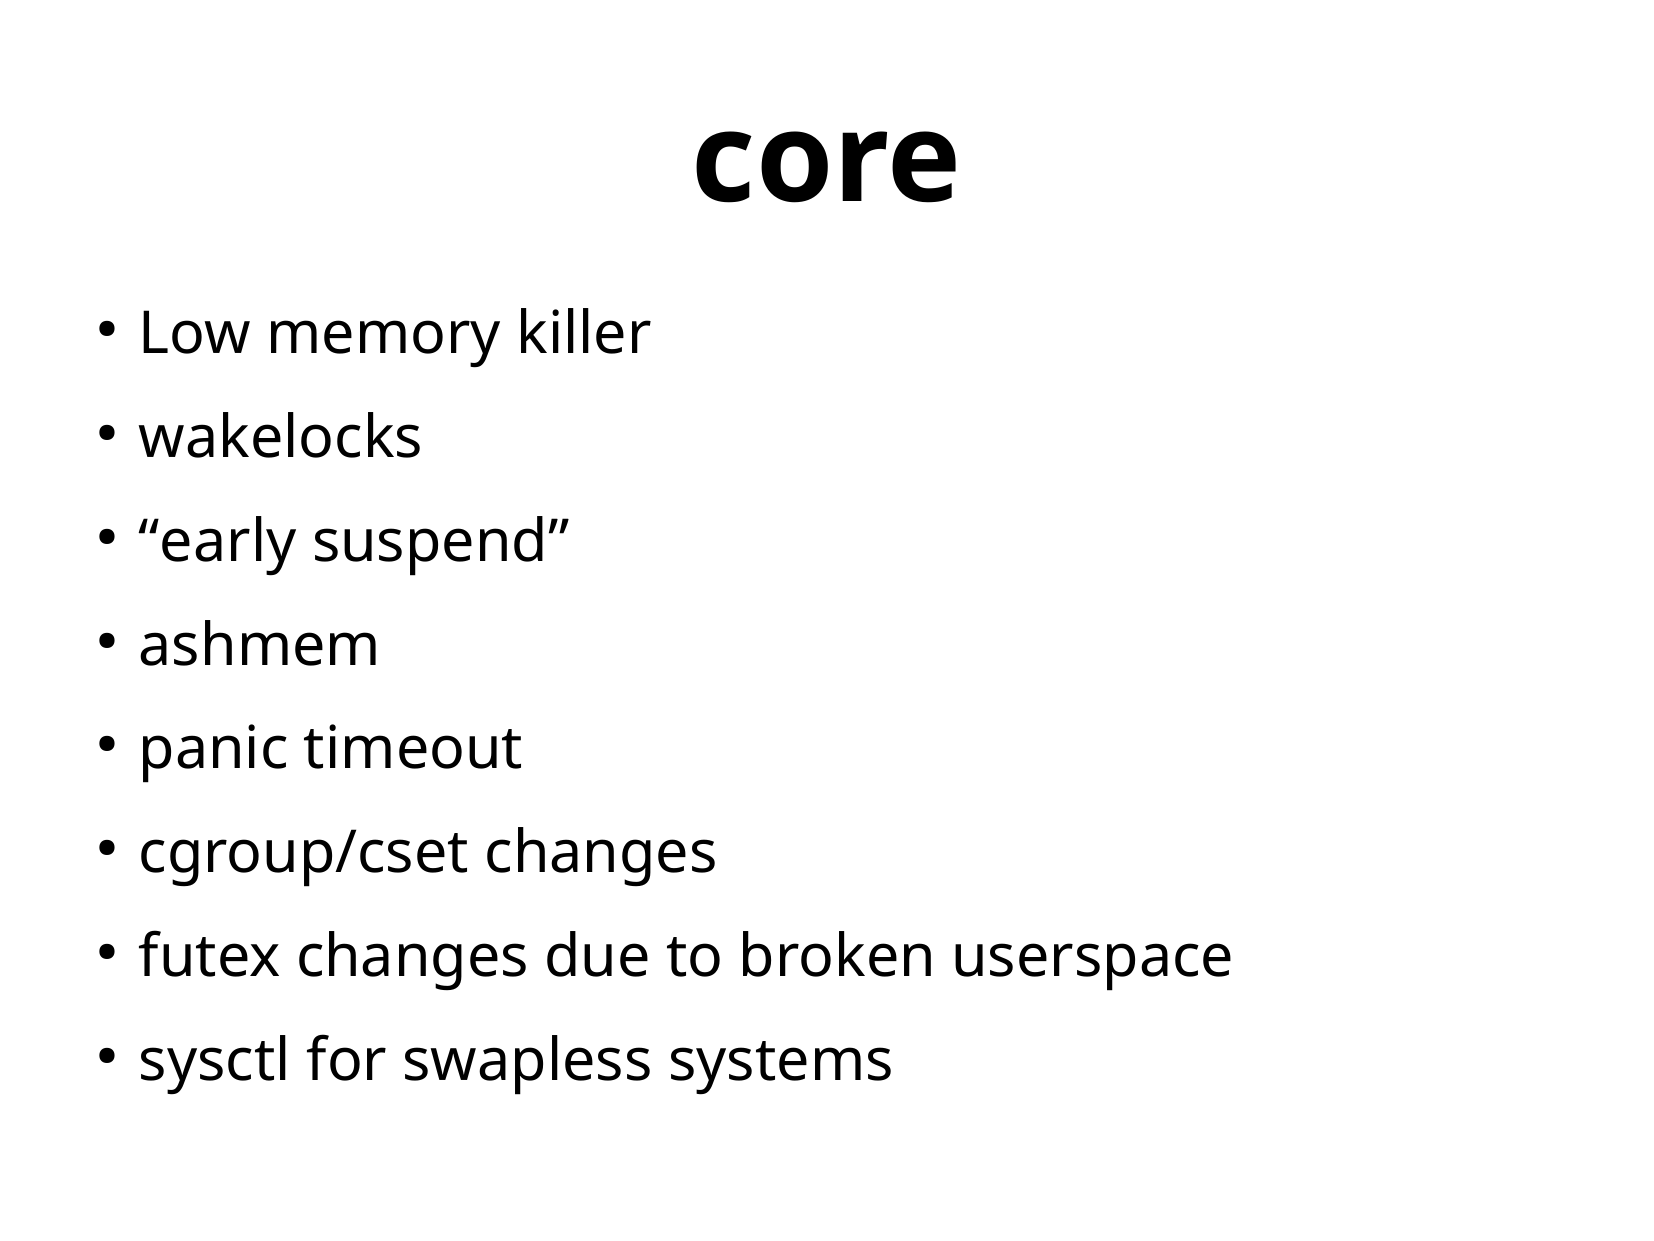

core
# Low memory killer
wakelocks
“early suspend”
ashmem
panic timeout
cgroup/cset changes
futex changes due to broken userspace
sysctl for swapless systems